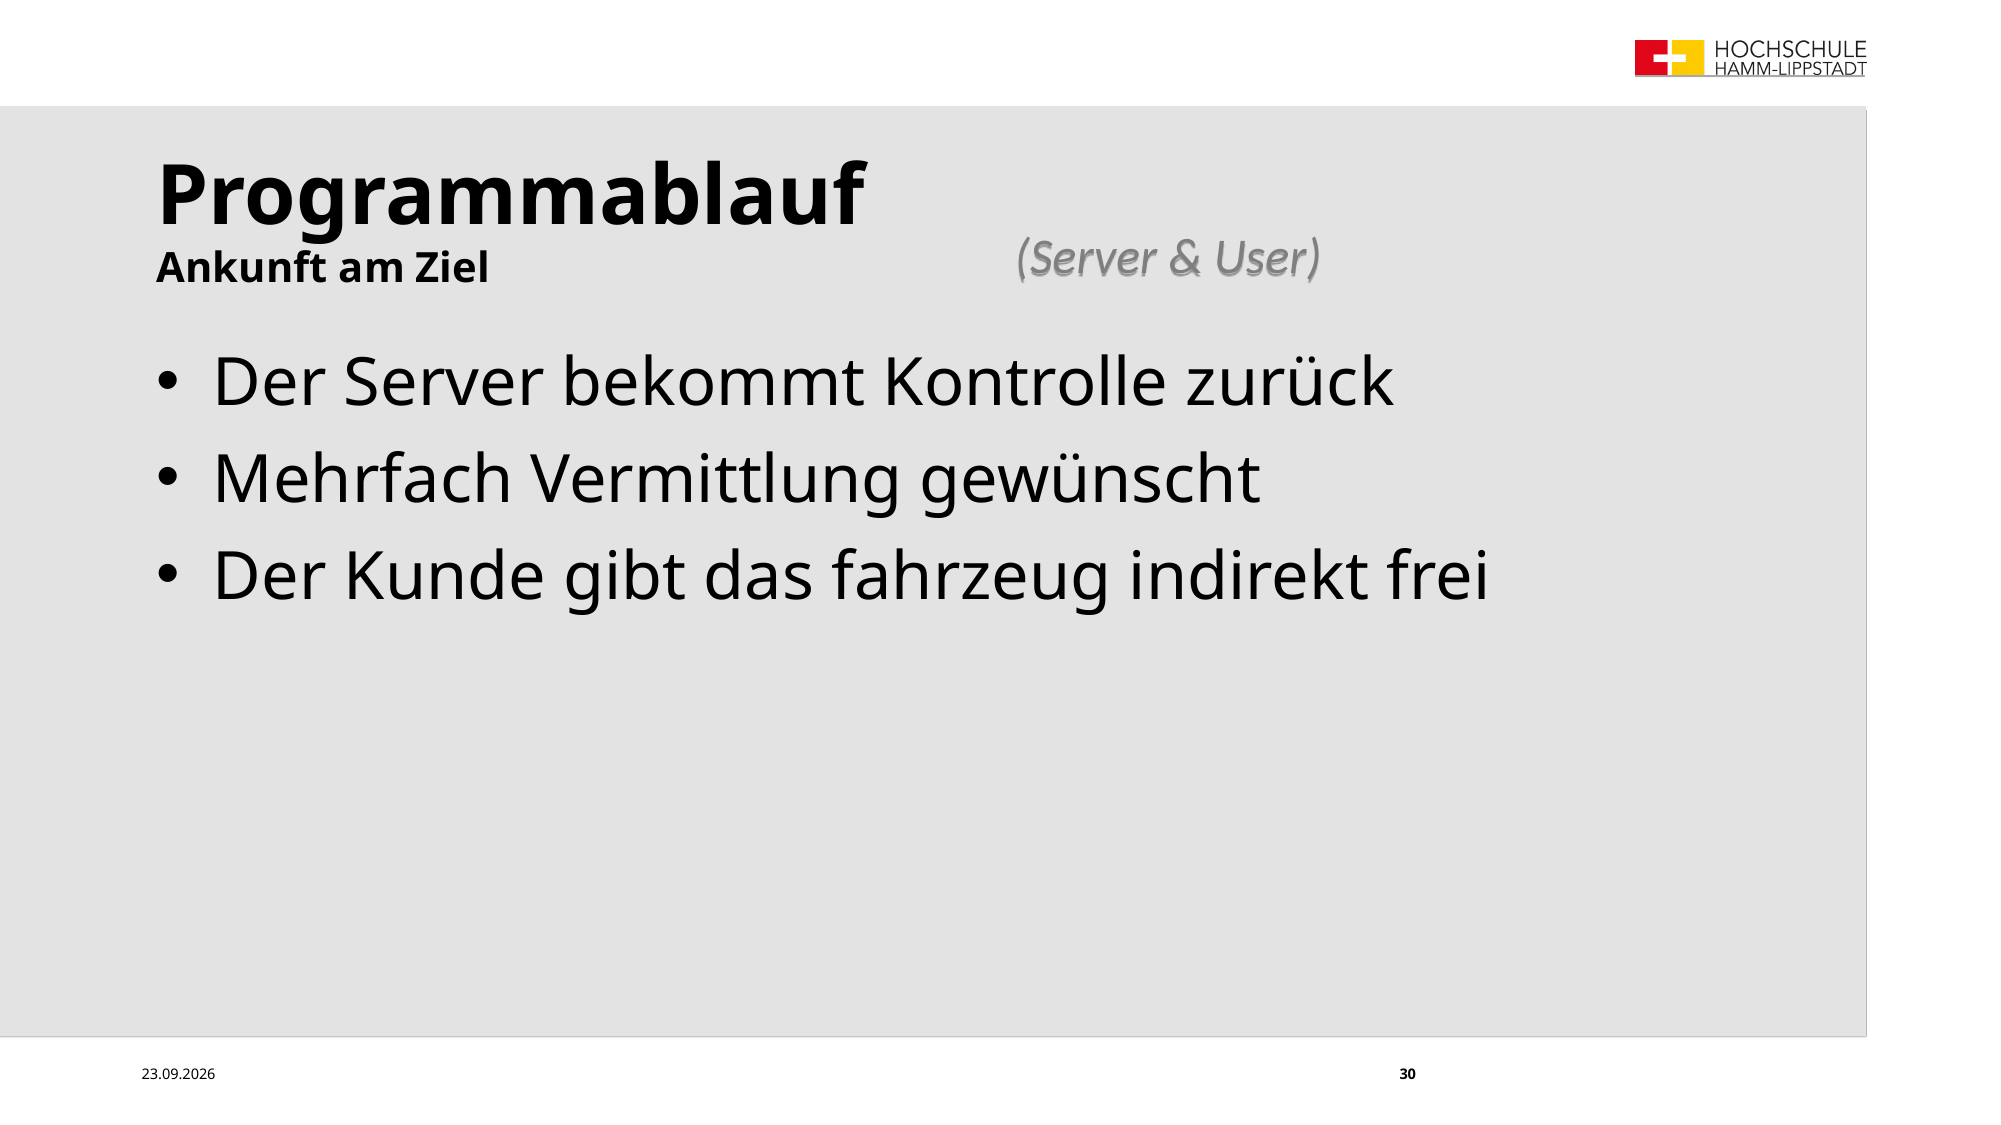

# Programmablauf Ankunft am Ziel
(Server & User)
Der Server bekommt Kontrolle zurück
Mehrfach Vermittlung gewünscht
Der Kunde gibt das fahrzeug indirekt frei